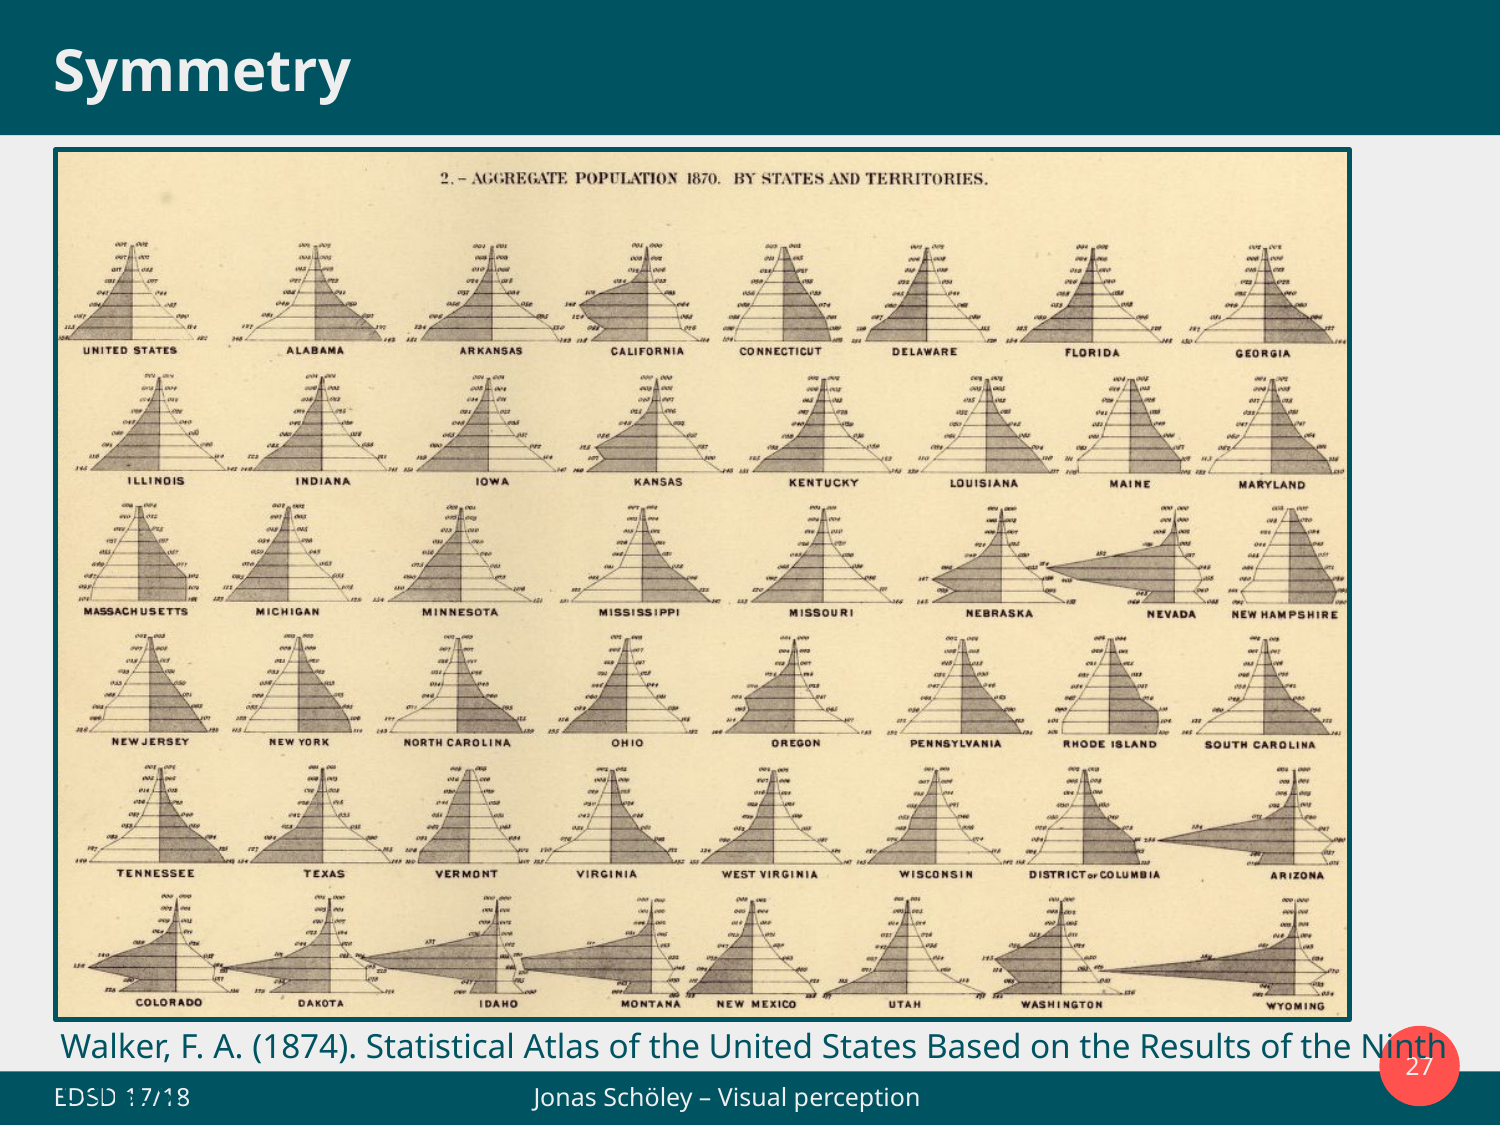

# Symmetry
27
Walker, F. A. (1874). Statistical Atlas of the United States Based on the Results of the Ninth Census.
EDSD 17/18
Jonas Schöley – Visual perception